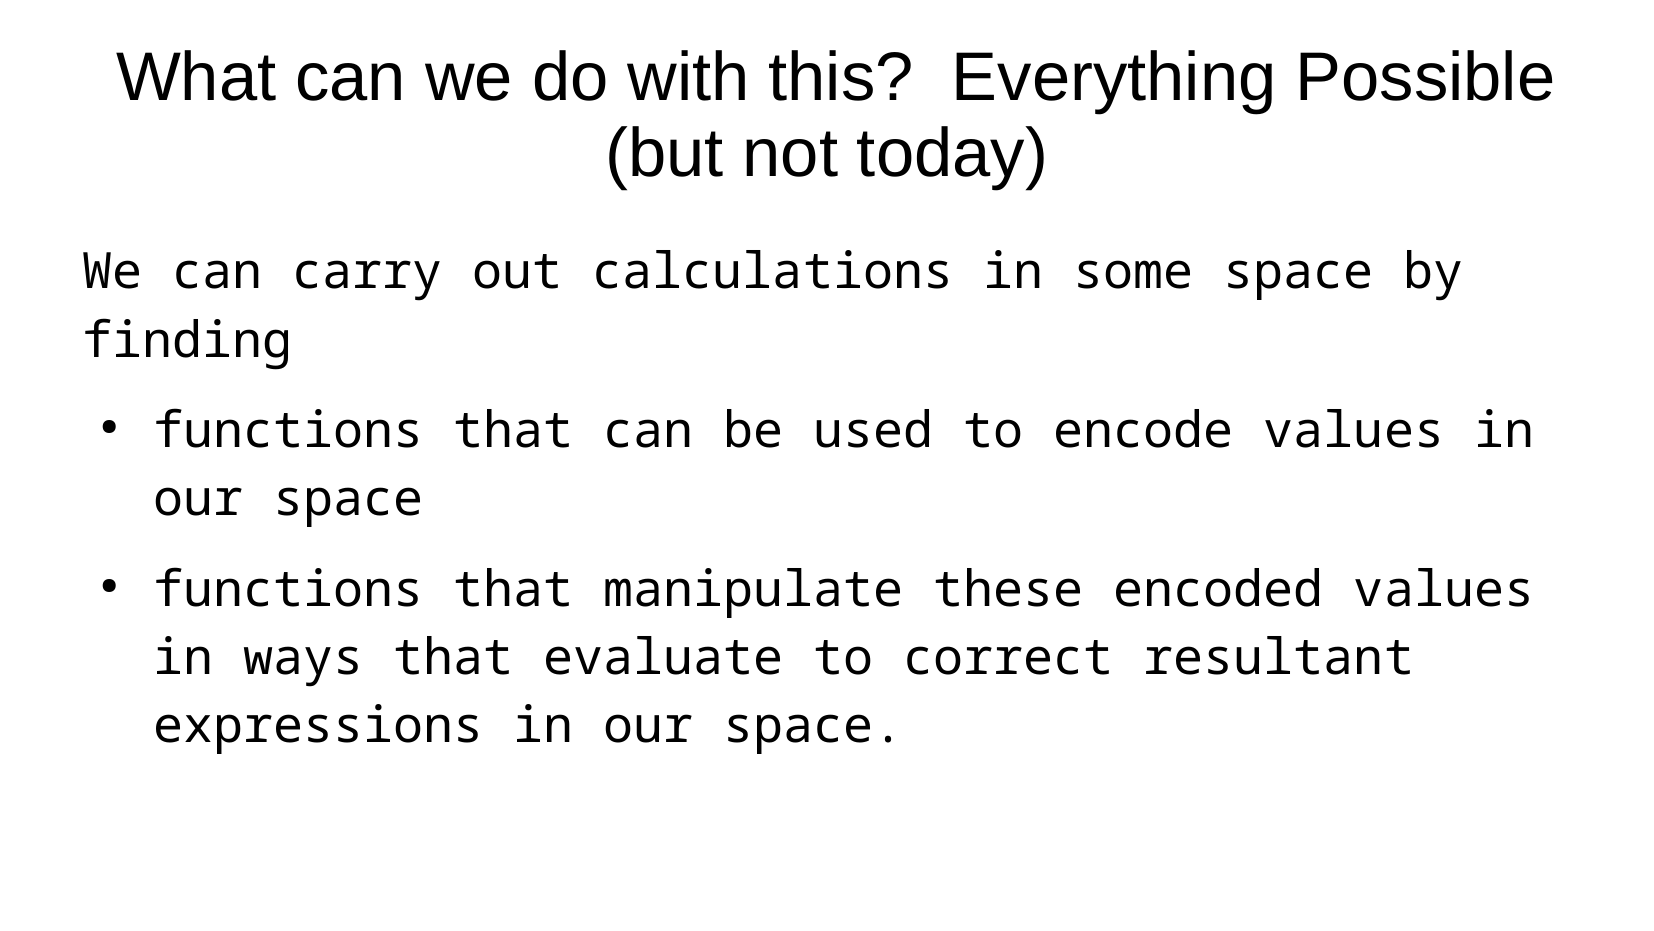

# What can we do with this? Everything Possible (but not today)
We can carry out calculations in some space by finding
functions that can be used to encode values in our space
functions that manipulate these encoded values in ways that evaluate to correct resultant expressions in our space.